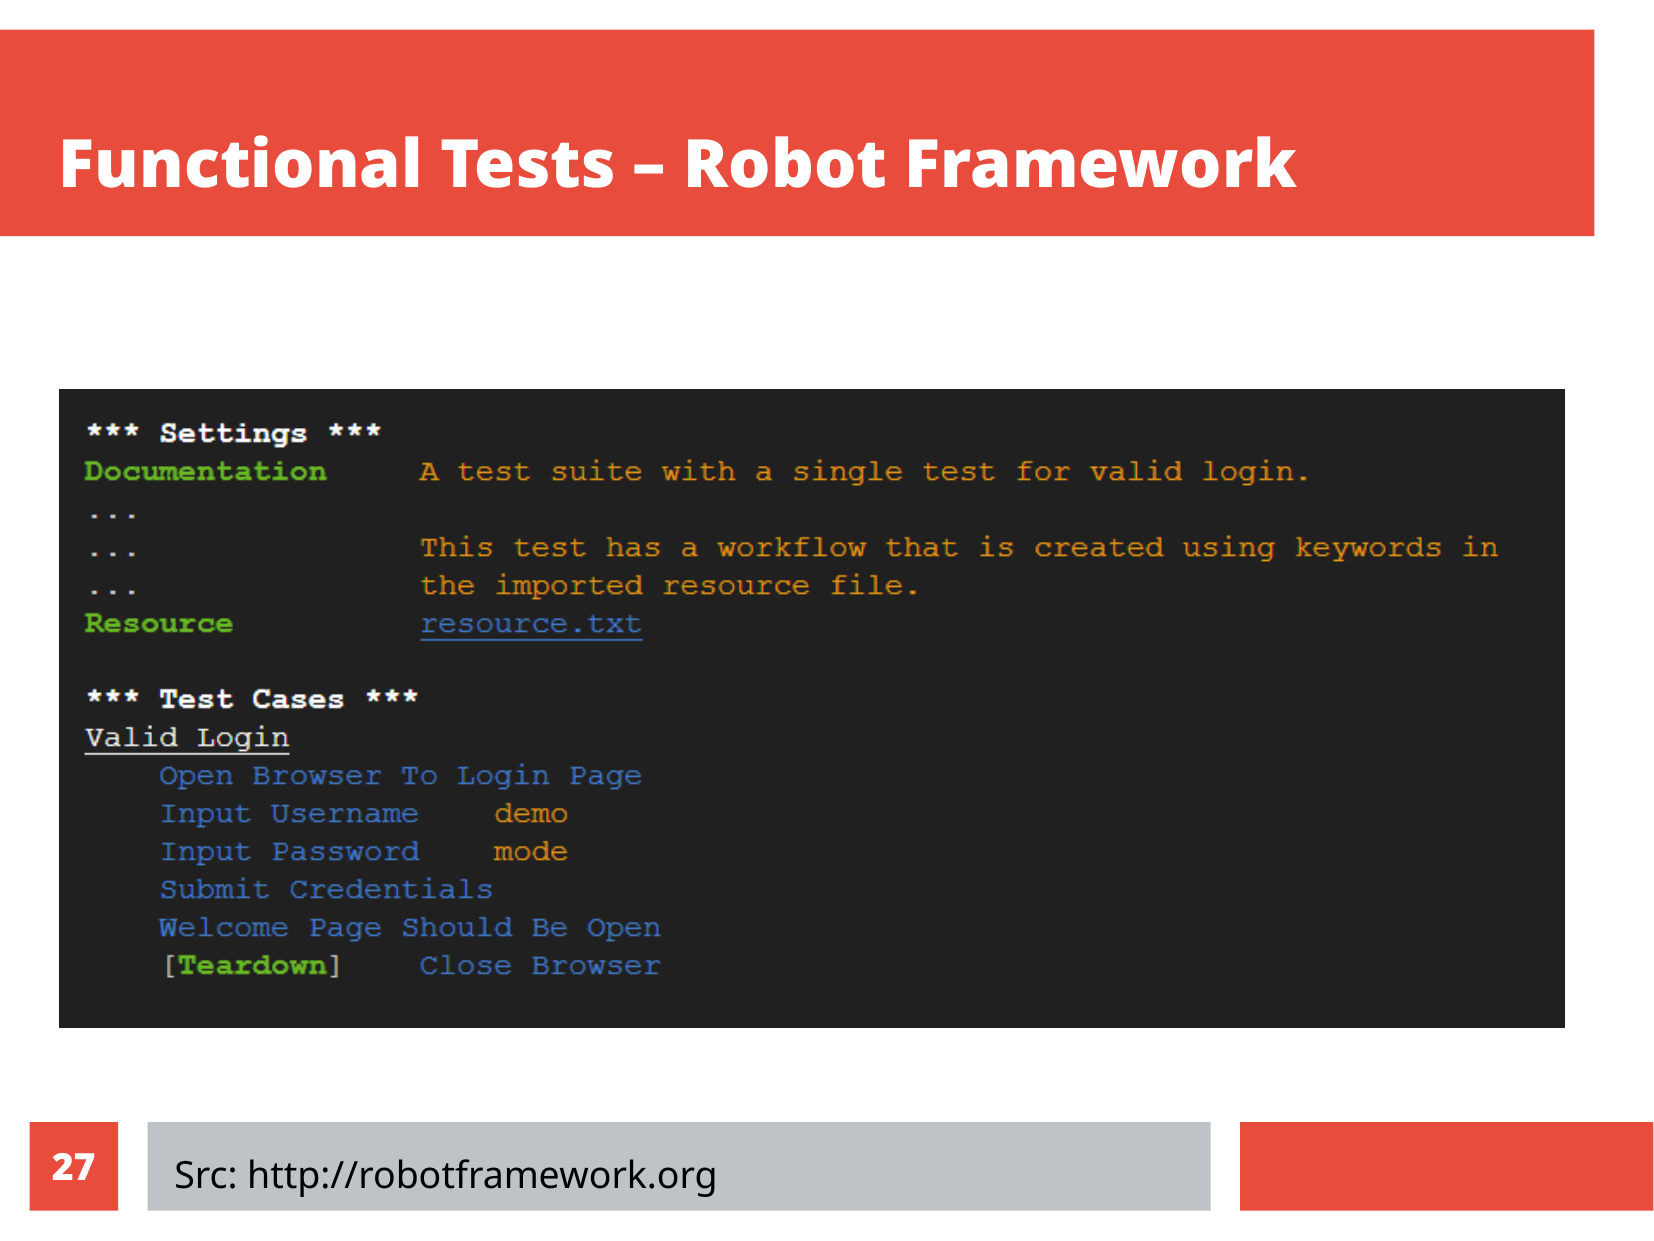

# Functional Tests – Robot Framework
27
Src: http://robotframework.org